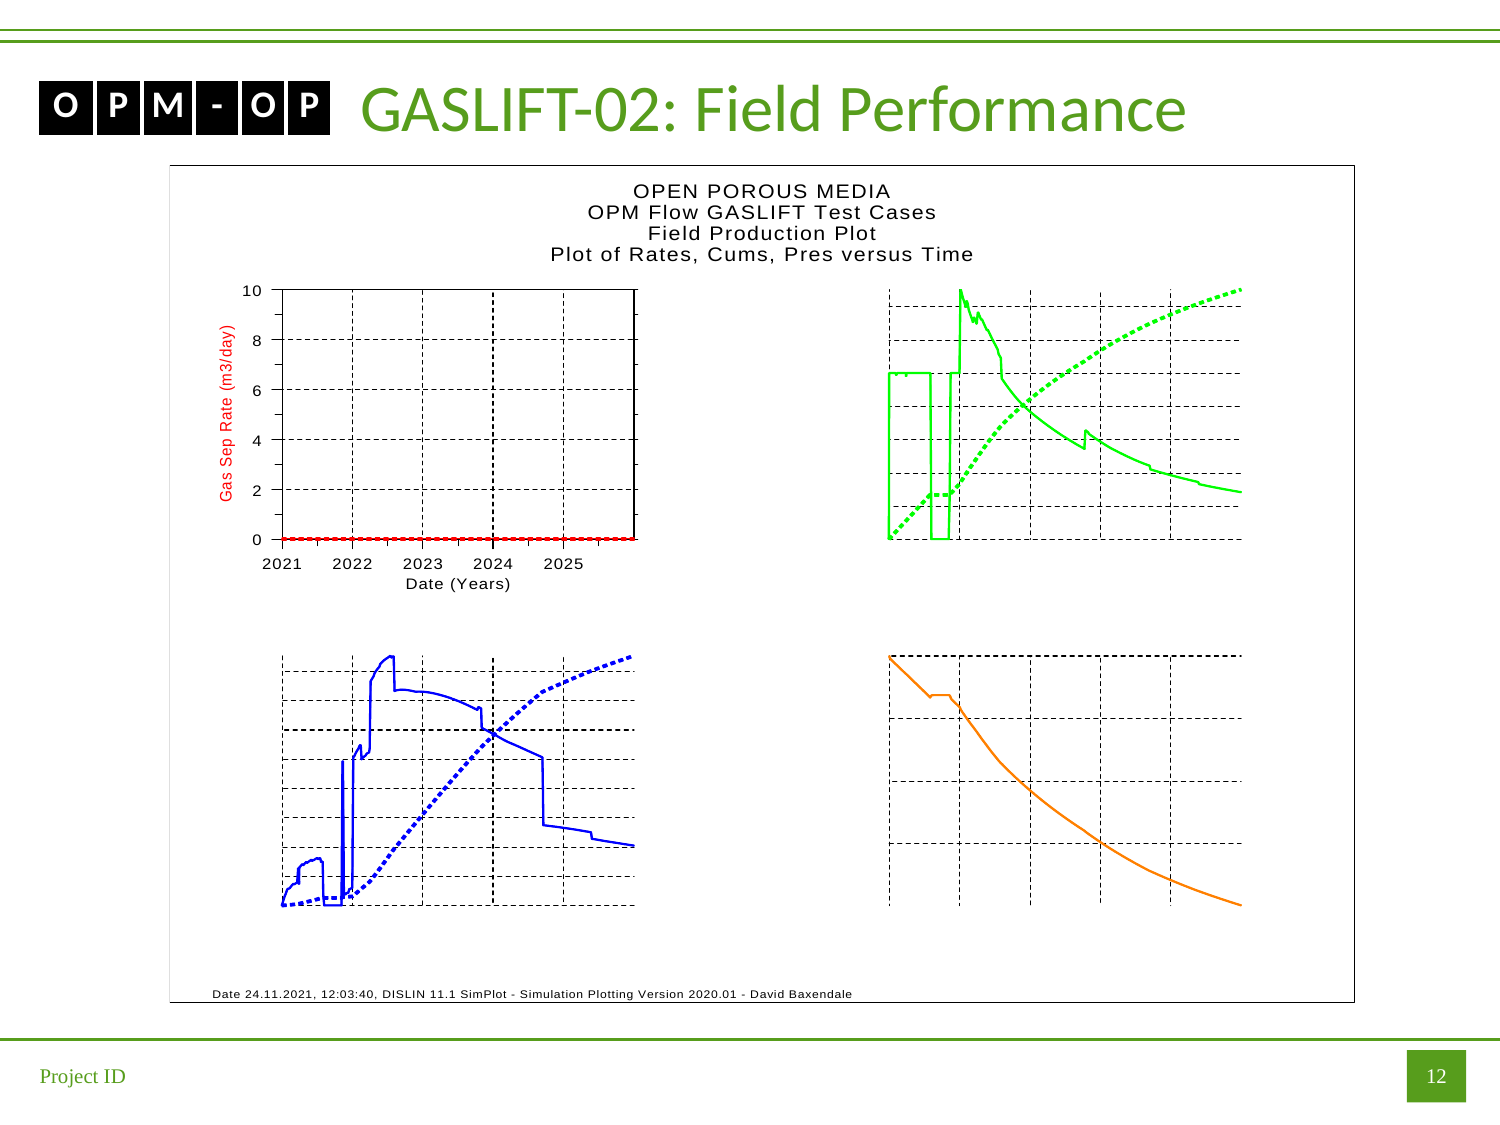

# GASLIFT-02: Field Performance
Project ID
12